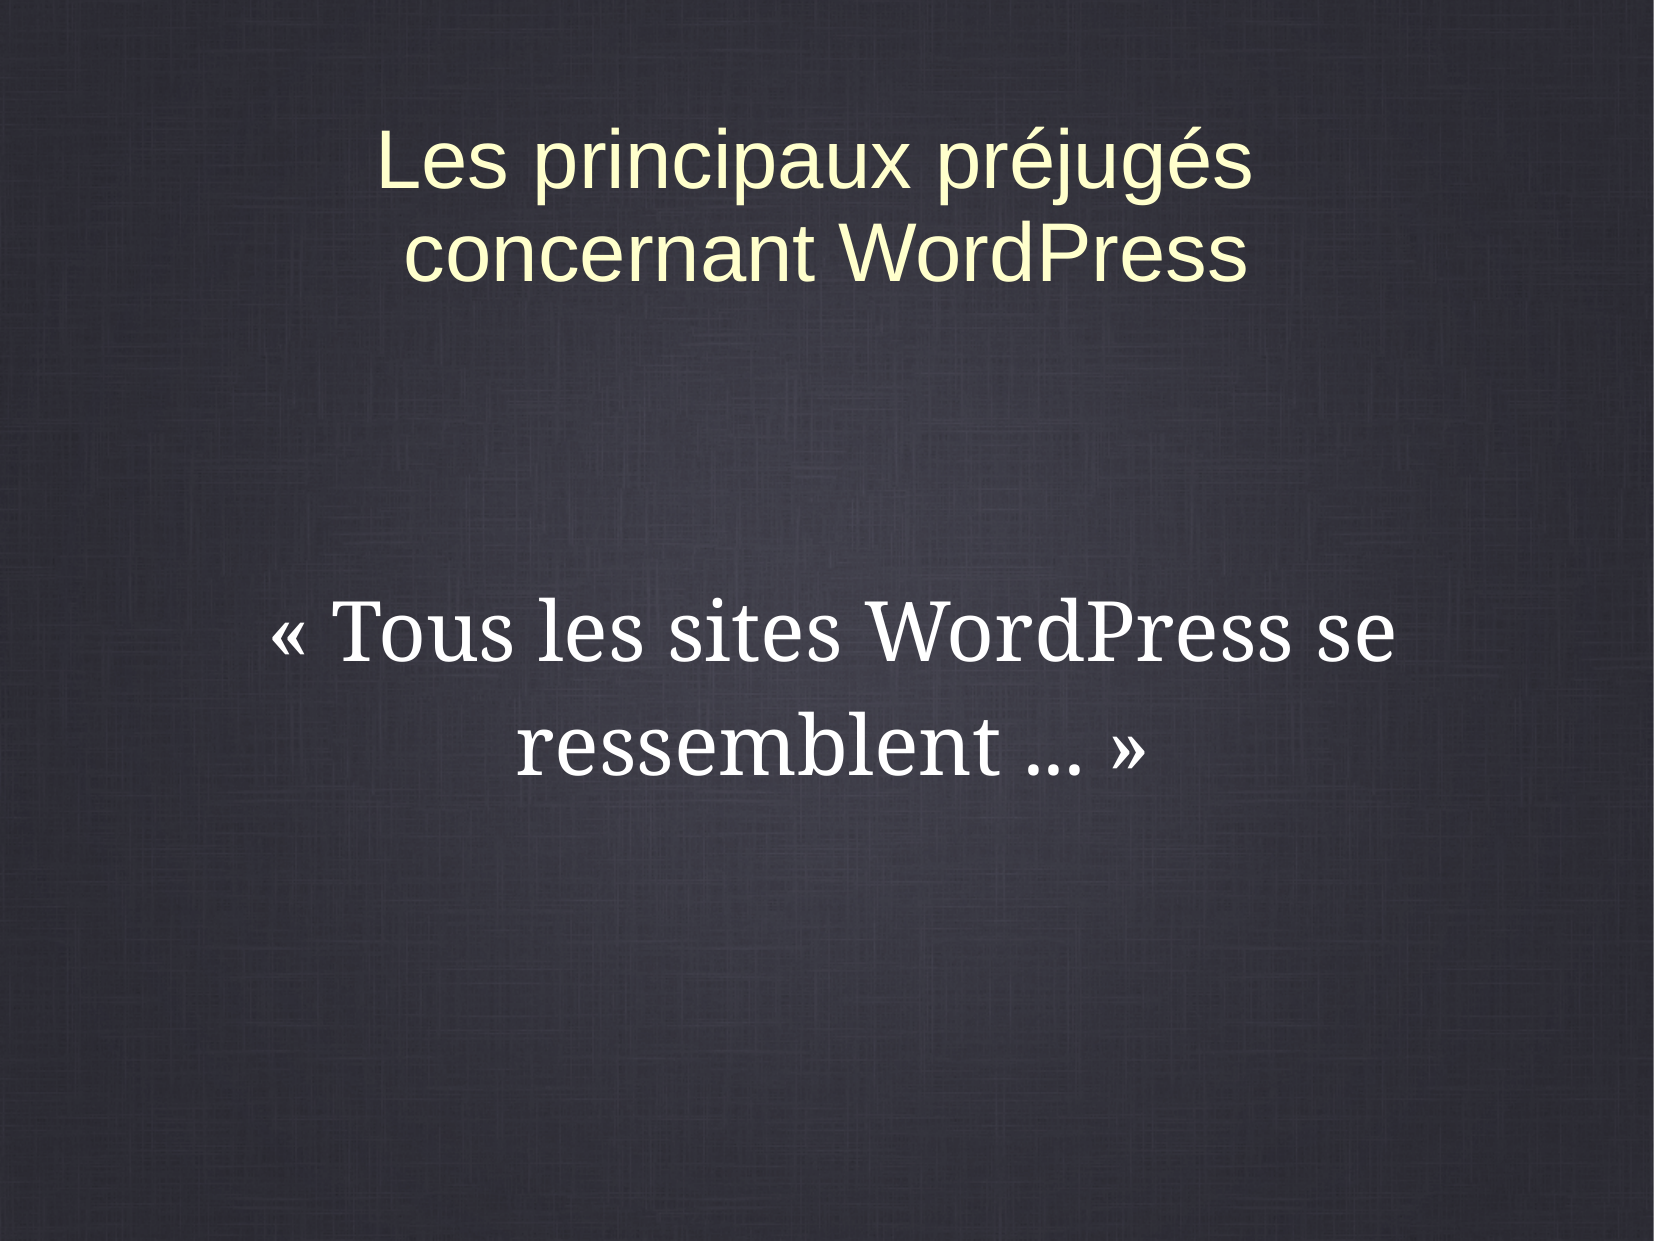

Les principaux préjugés
concernant WordPress
« Tous les sites WordPress se ressemblent ... »